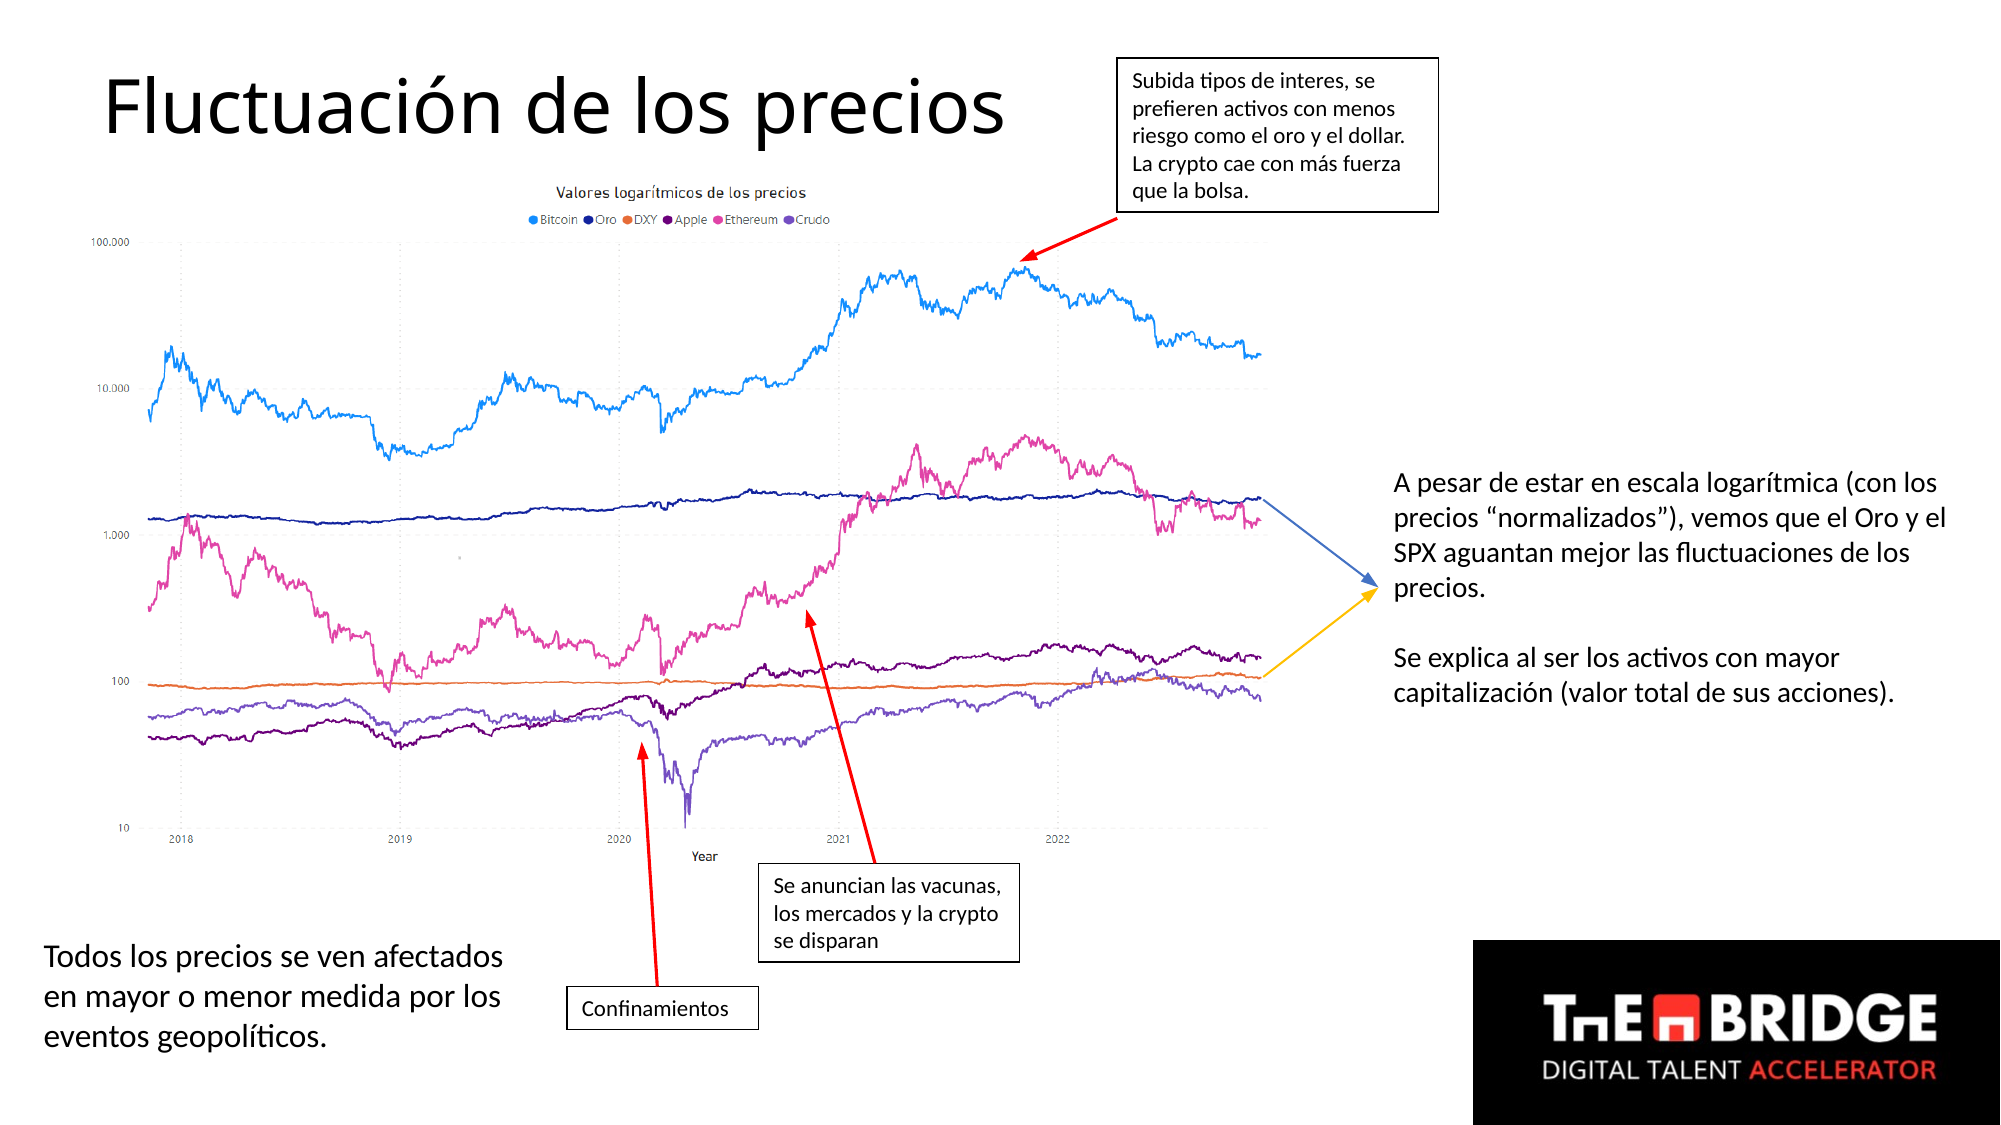

# Fluctuación de los precios
Subida tipos de interes, se prefieren activos con menos riesgo como el oro y el dollar.
La crypto cae con más fuerza que la bolsa.
A pesar de estar en escala logarítmica (con los precios “normalizados”), vemos que el Oro y el SPX aguantan mejor las fluctuaciones de los precios.
Se explica al ser los activos con mayor capitalización (valor total de sus acciones).
Se anuncian las vacunas, los mercados y la crypto se disparan
Todos los precios se ven afectados en mayor o menor medida por los eventos geopolíticos.
Confinamientos